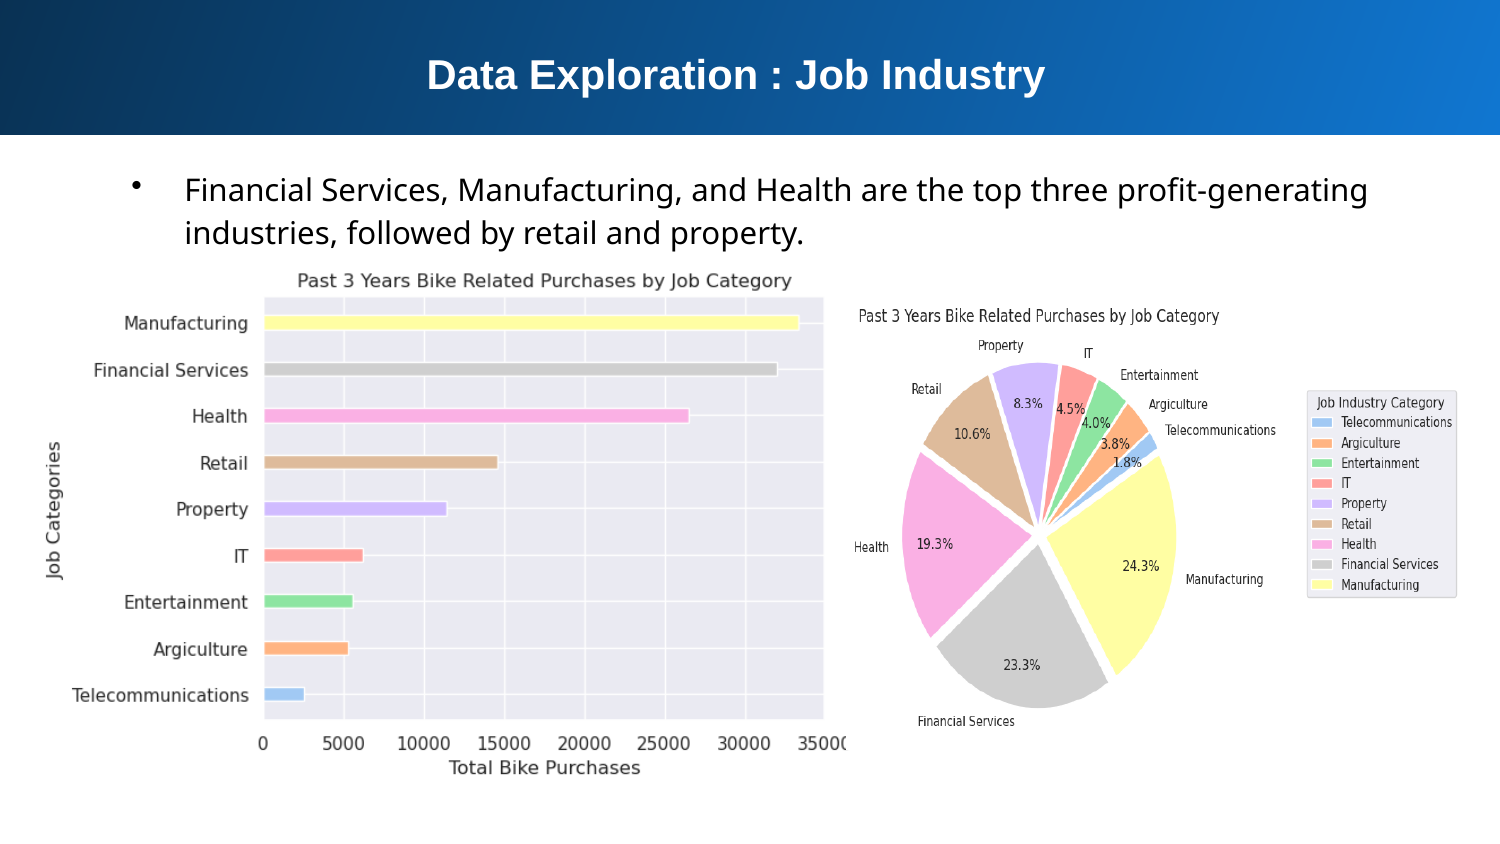

Data Exploration : Job Industry
Financial Services, Manufacturing, and Health are the top three profit-generating industries, followed by retail and property.